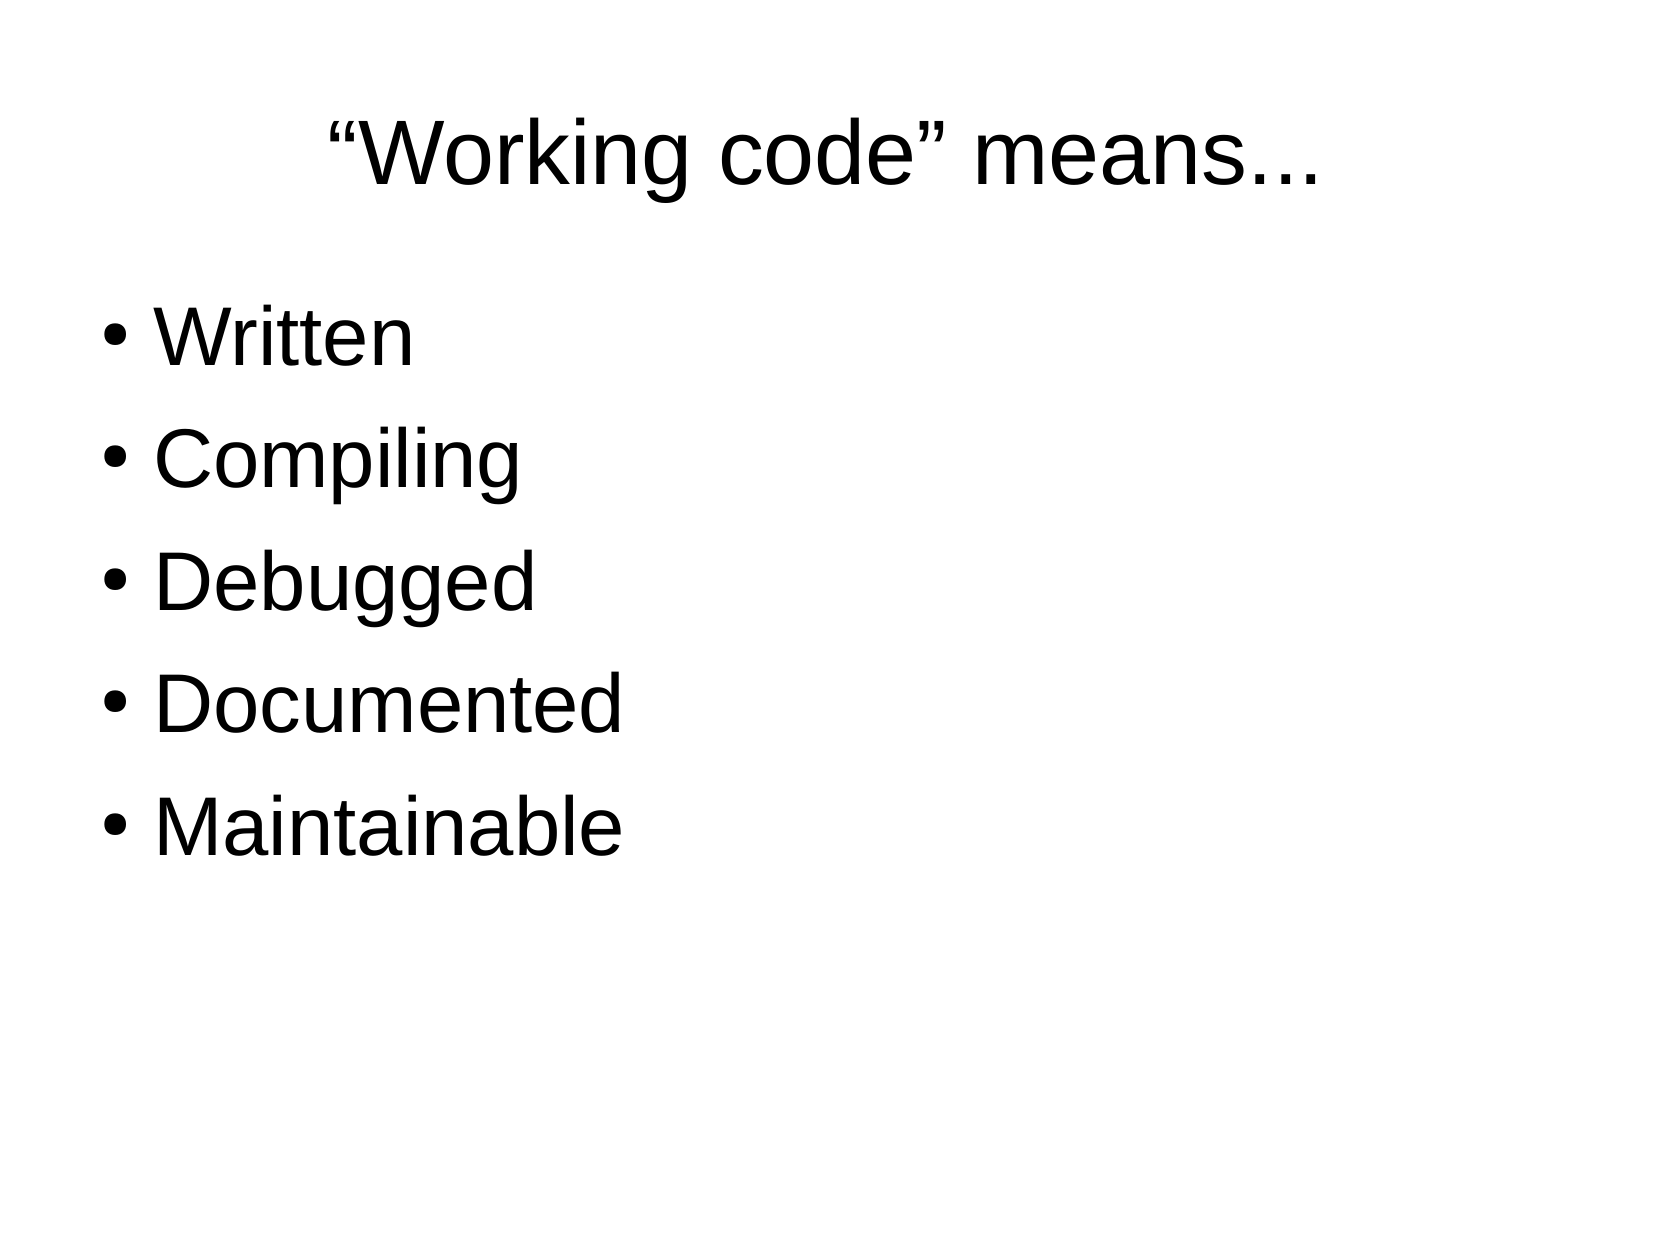

# “Working code” means...
Written
Compiling
Debugged
Documented
Maintainable